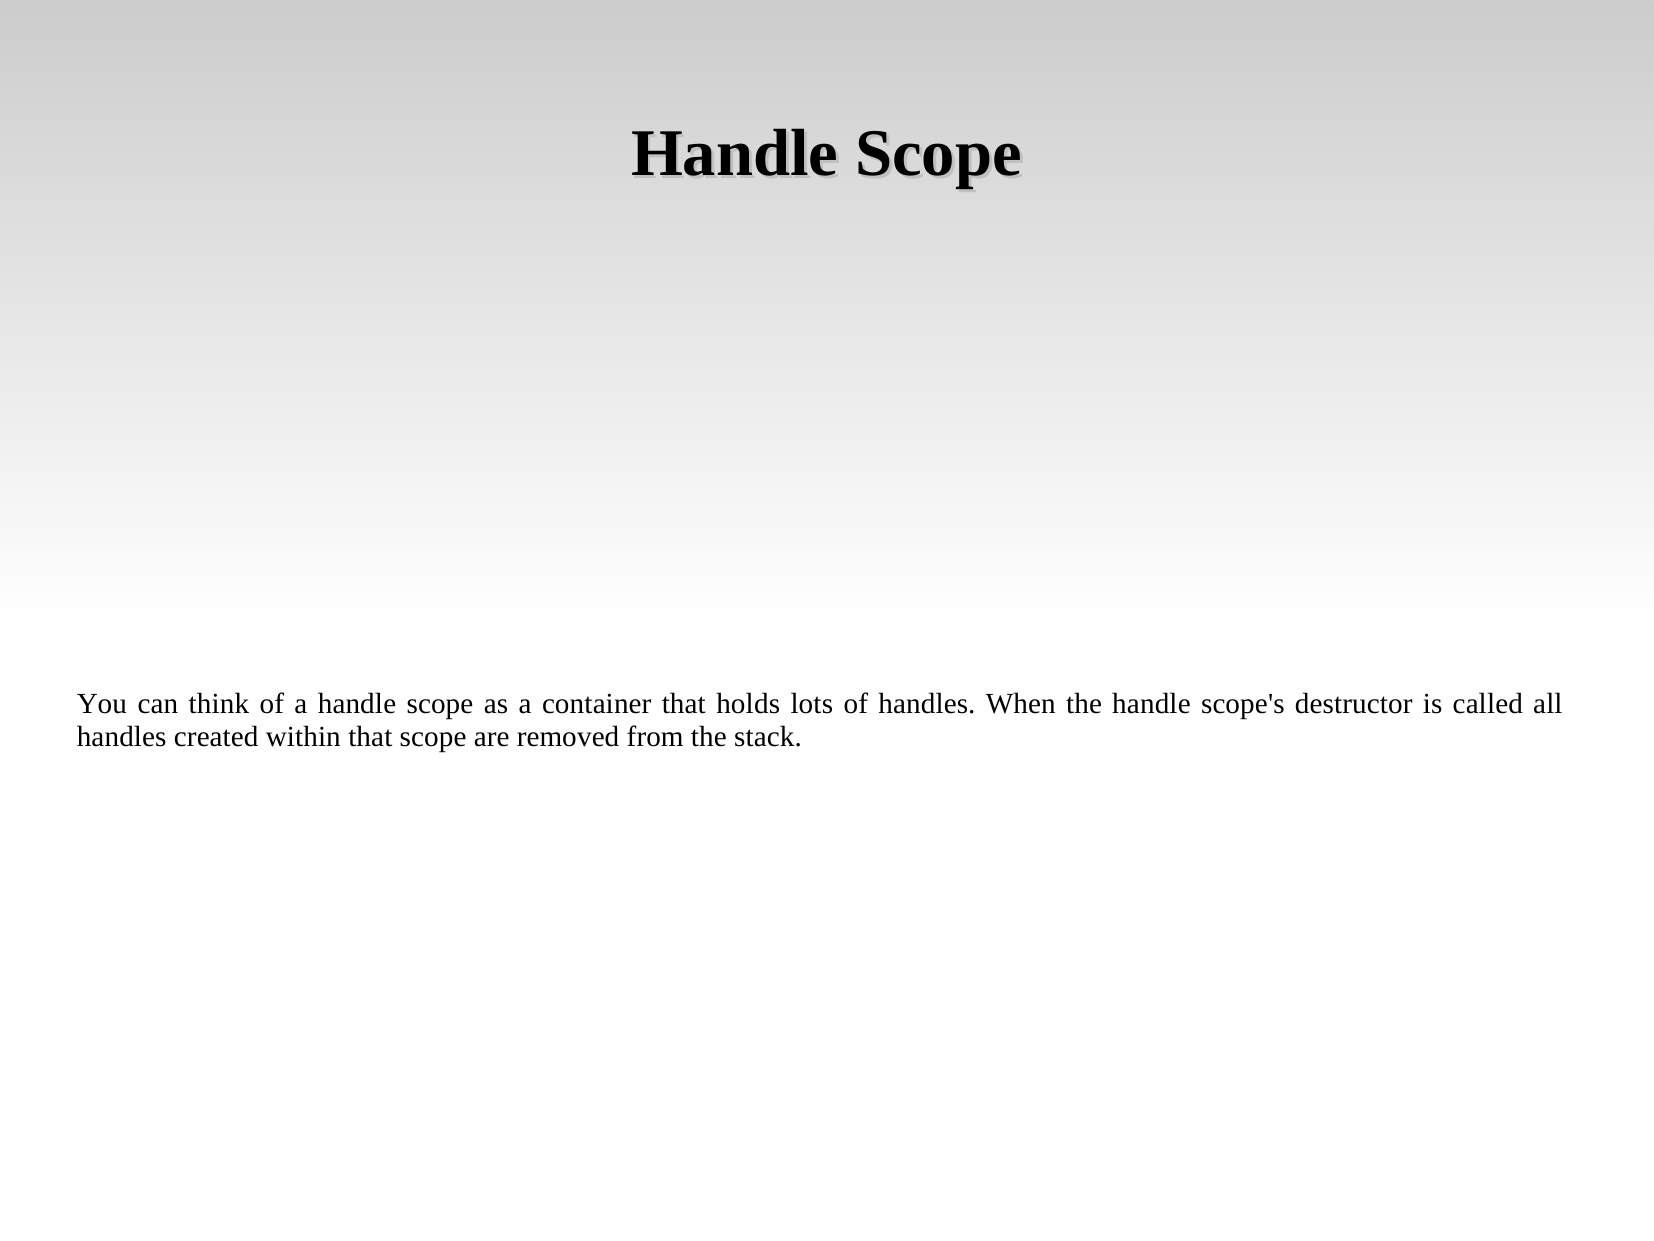

# Handle Scope
You can think of a handle scope as a container that holds lots of handles. When the handle scope's destructor is called all handles created within that scope are removed from the stack.